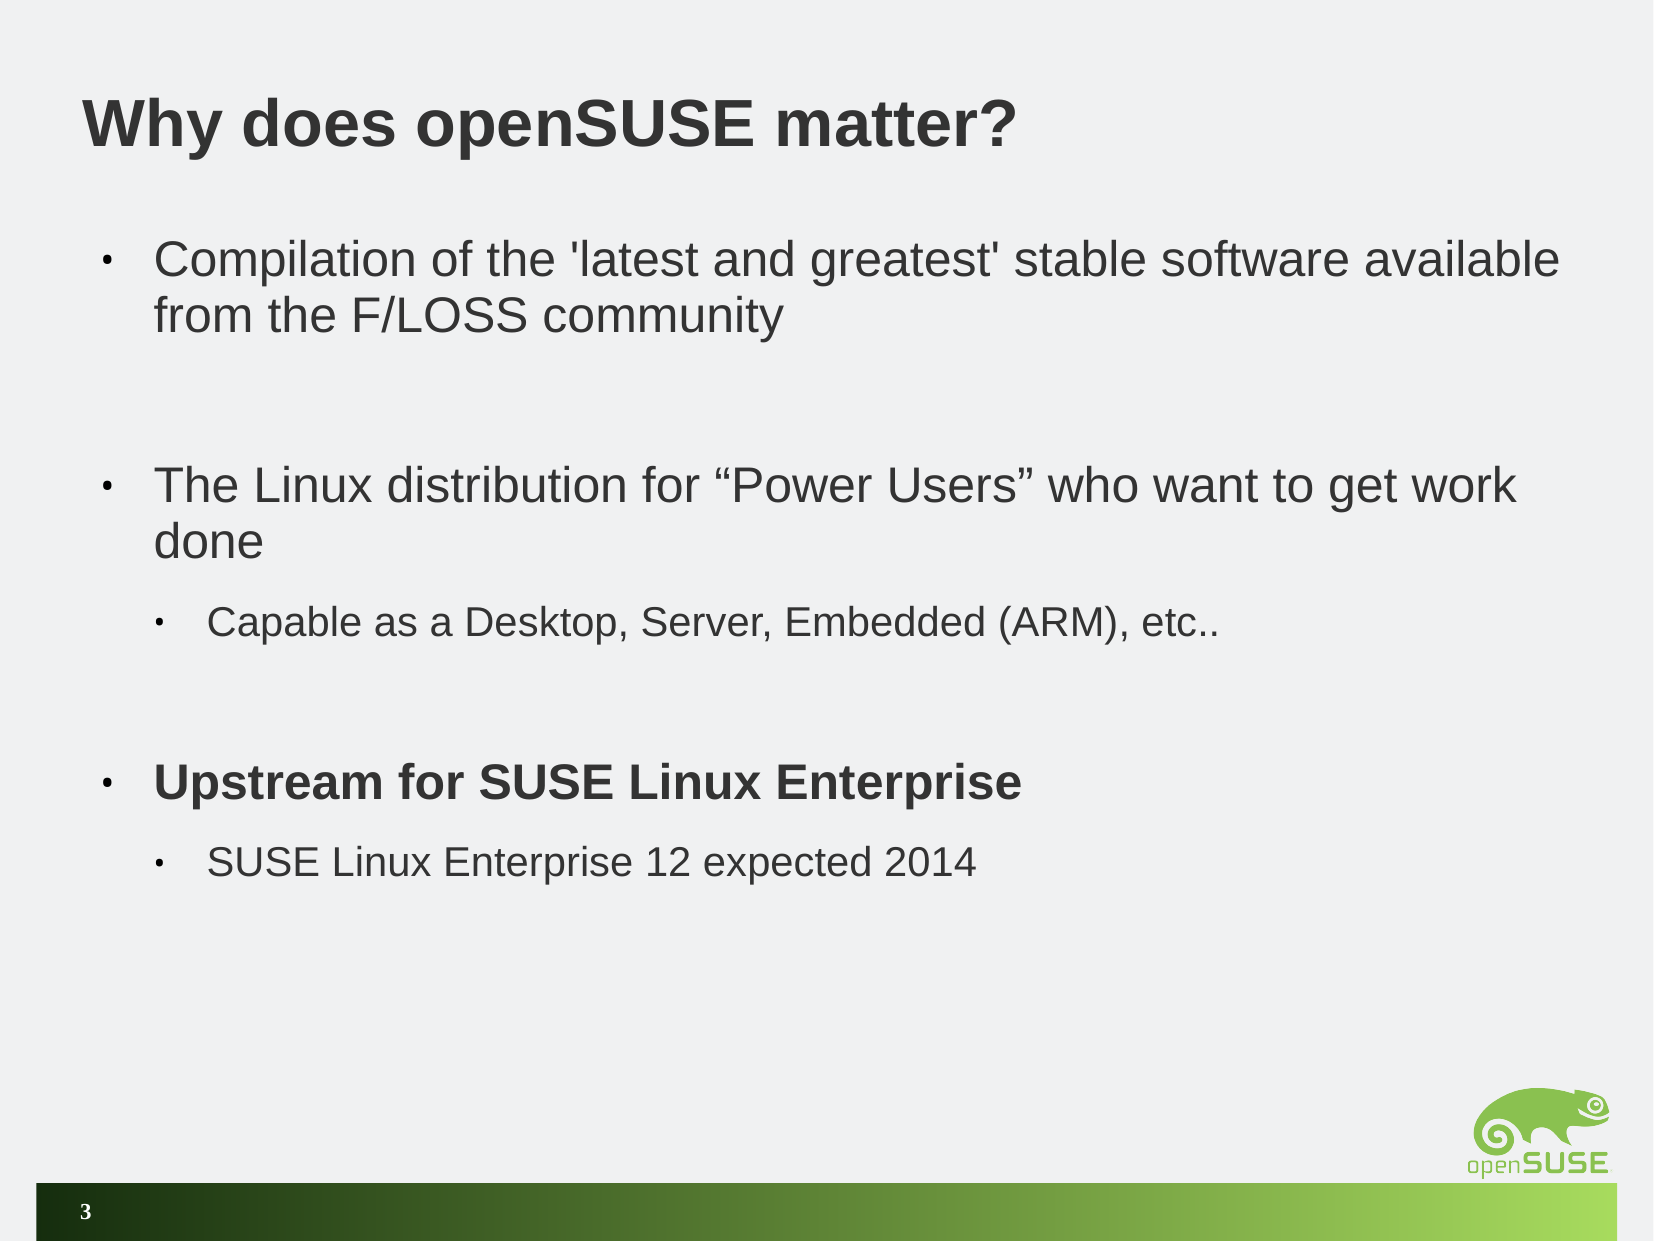

# Why does openSUSE matter?
Compilation of the 'latest and greatest' stable software available from the F/LOSS community
The Linux distribution for “Power Users” who want to get work done
Capable as a Desktop, Server, Embedded (ARM), etc..
Upstream for SUSE Linux Enterprise
SUSE Linux Enterprise 12 expected 2014
3